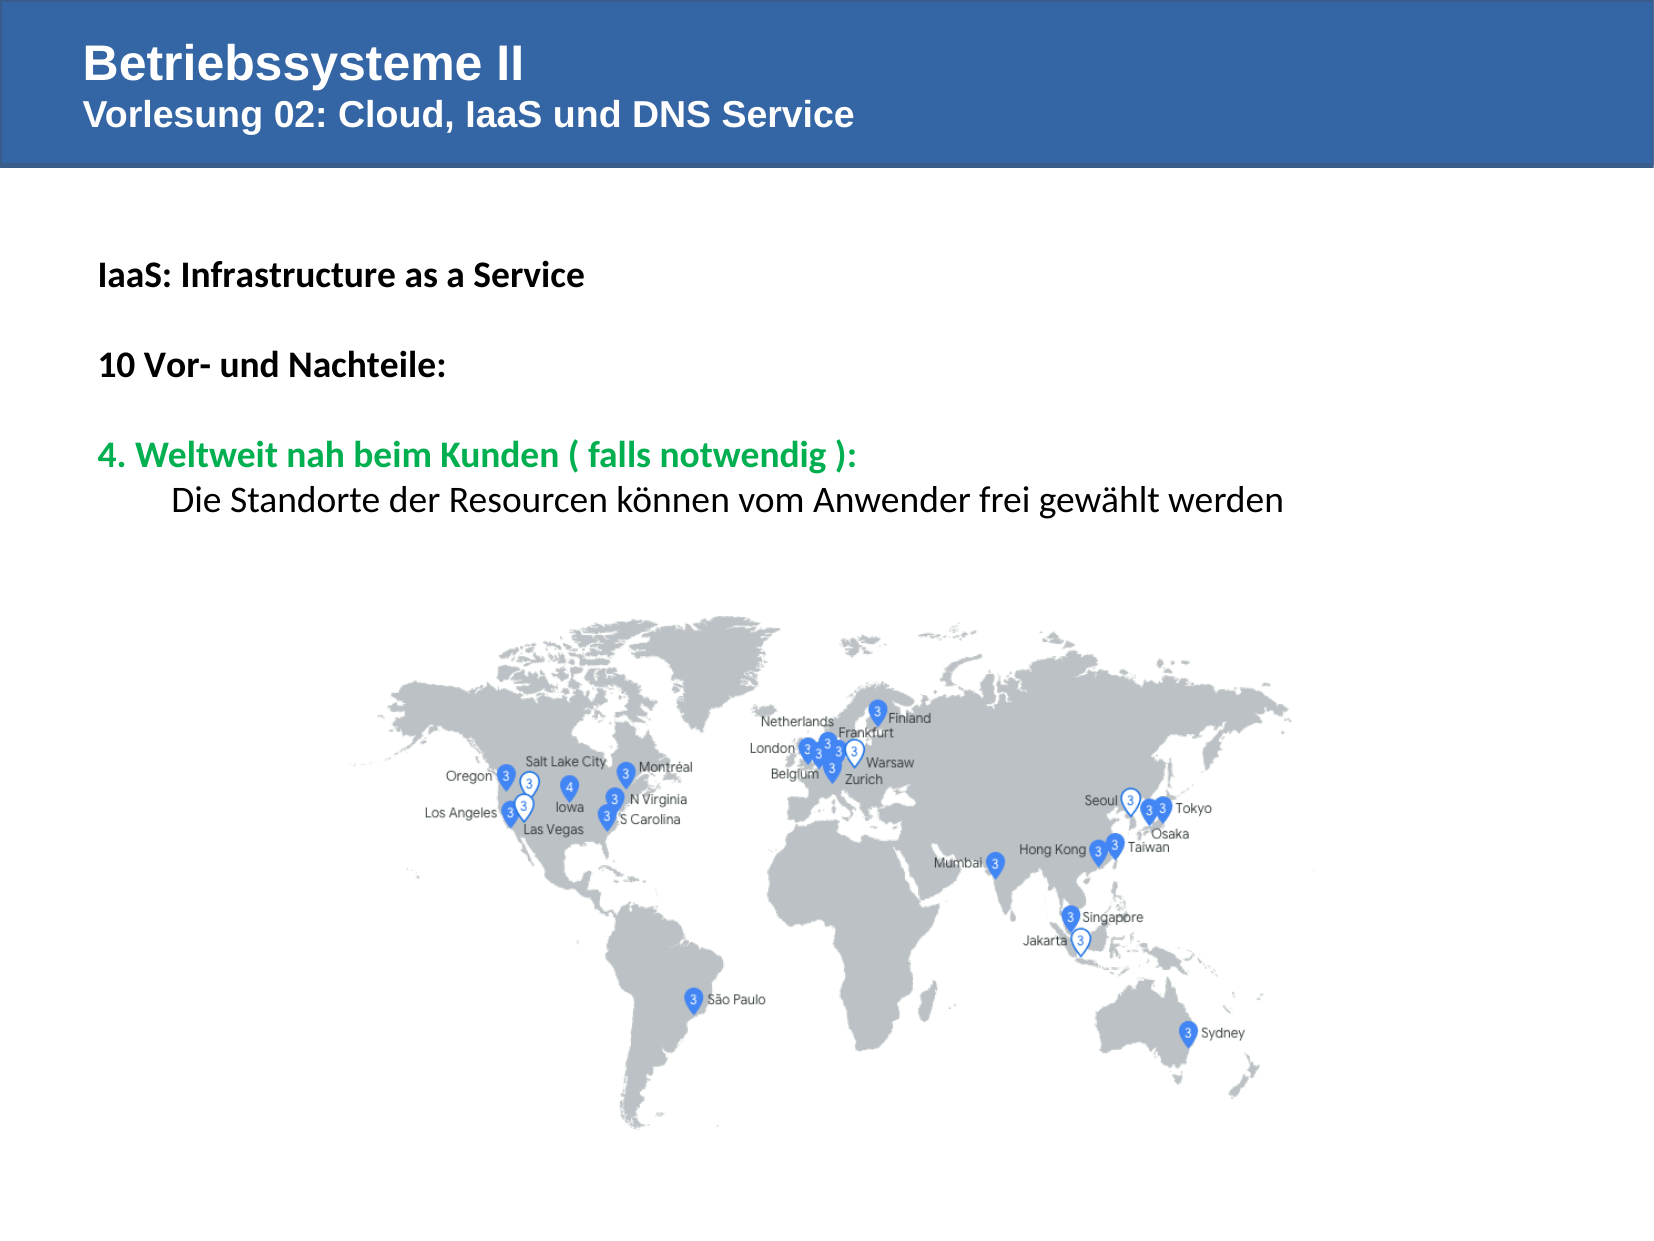

# Betriebssysteme II Vorlesung 02: Cloud, IaaS und DNS Service
IaaS: Infrastructure as a Service
10 Vor- und Nachteile:
4. Weltweit nah beim Kunden ( falls notwendig ):
	Die Standorte der Resourcen können vom Anwender frei gewählt werden